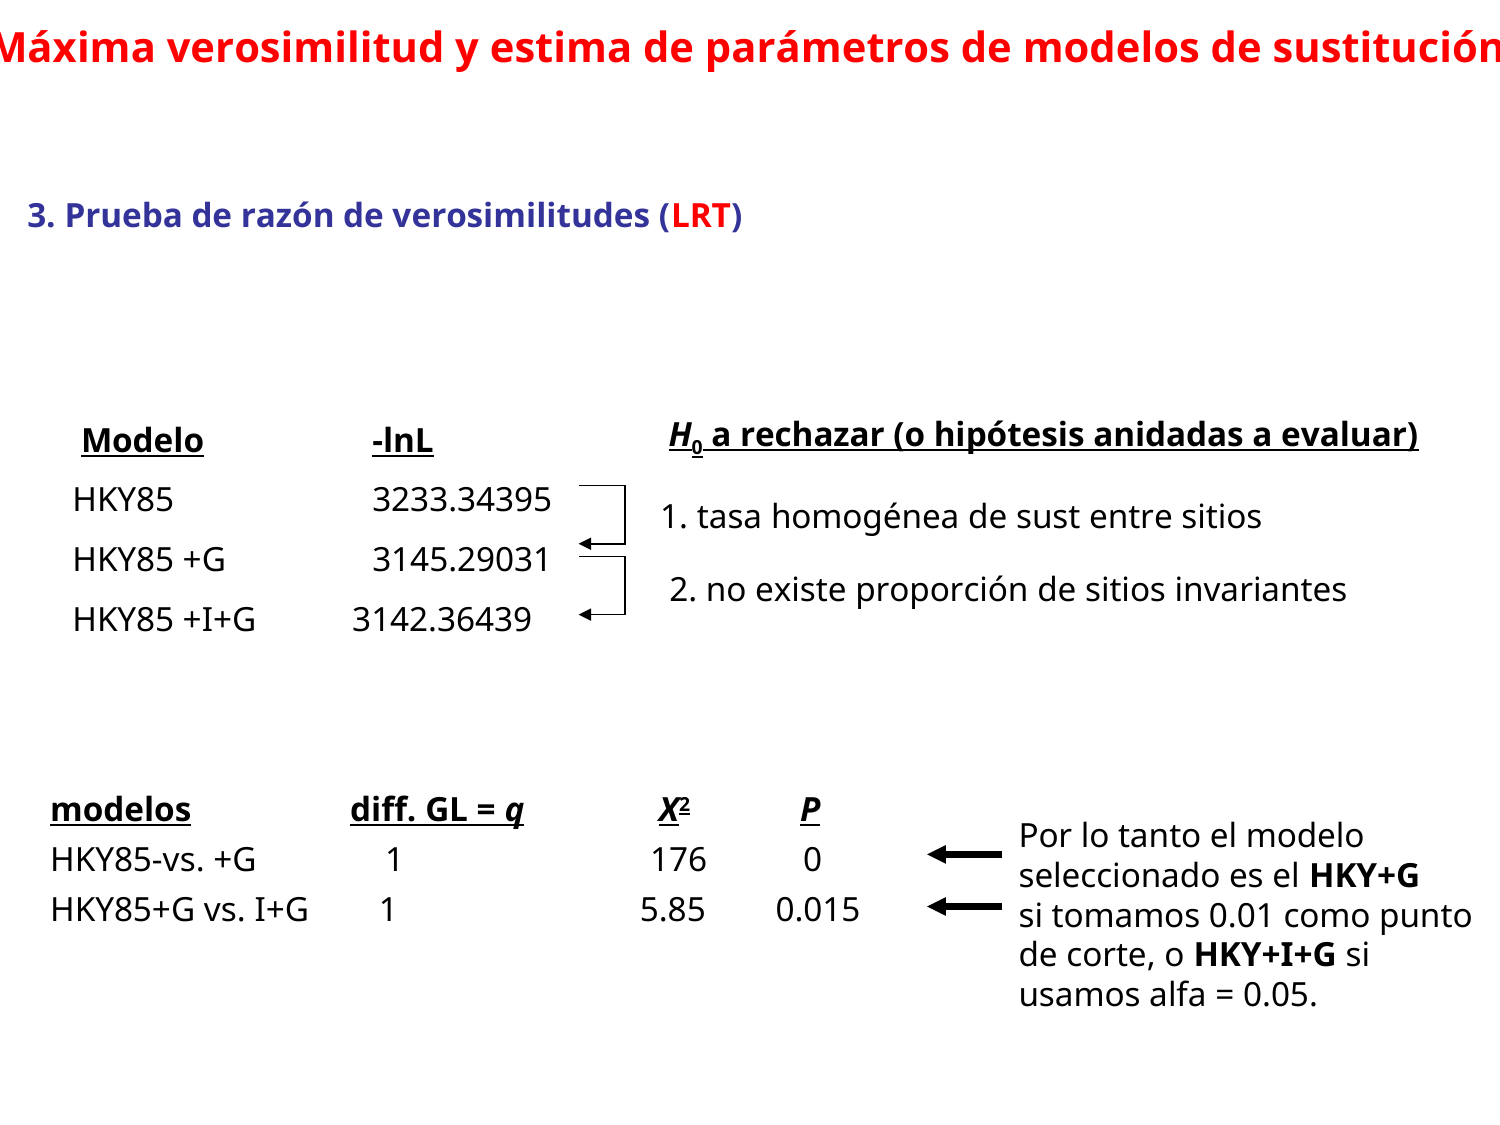

Máxima verosimilitud y estima de parámetros de modelos de sustitución
3. Prueba de razón de verosimilitudes (LRT)
 Modelo		-lnL
HKY85 		3233.34395
HKY85 +G	3145.29031
HKY85 +I+G 3142.36439
H0 a rechazar (o hipótesis anidadas a evaluar)
1. tasa homogénea de sust entre sitios
2. no existe proporción de sitios invariantes
modelos		diff. GL = q 	 X2	P
HKY85-vs. +G 	 1		176 0
HKY85+G vs. I+G 1	 5.85 0.015
Por lo tanto el modelo
seleccionado es el HKY+G
si tomamos 0.01 como punto
de corte, o HKY+I+G si
usamos alfa = 0.05.